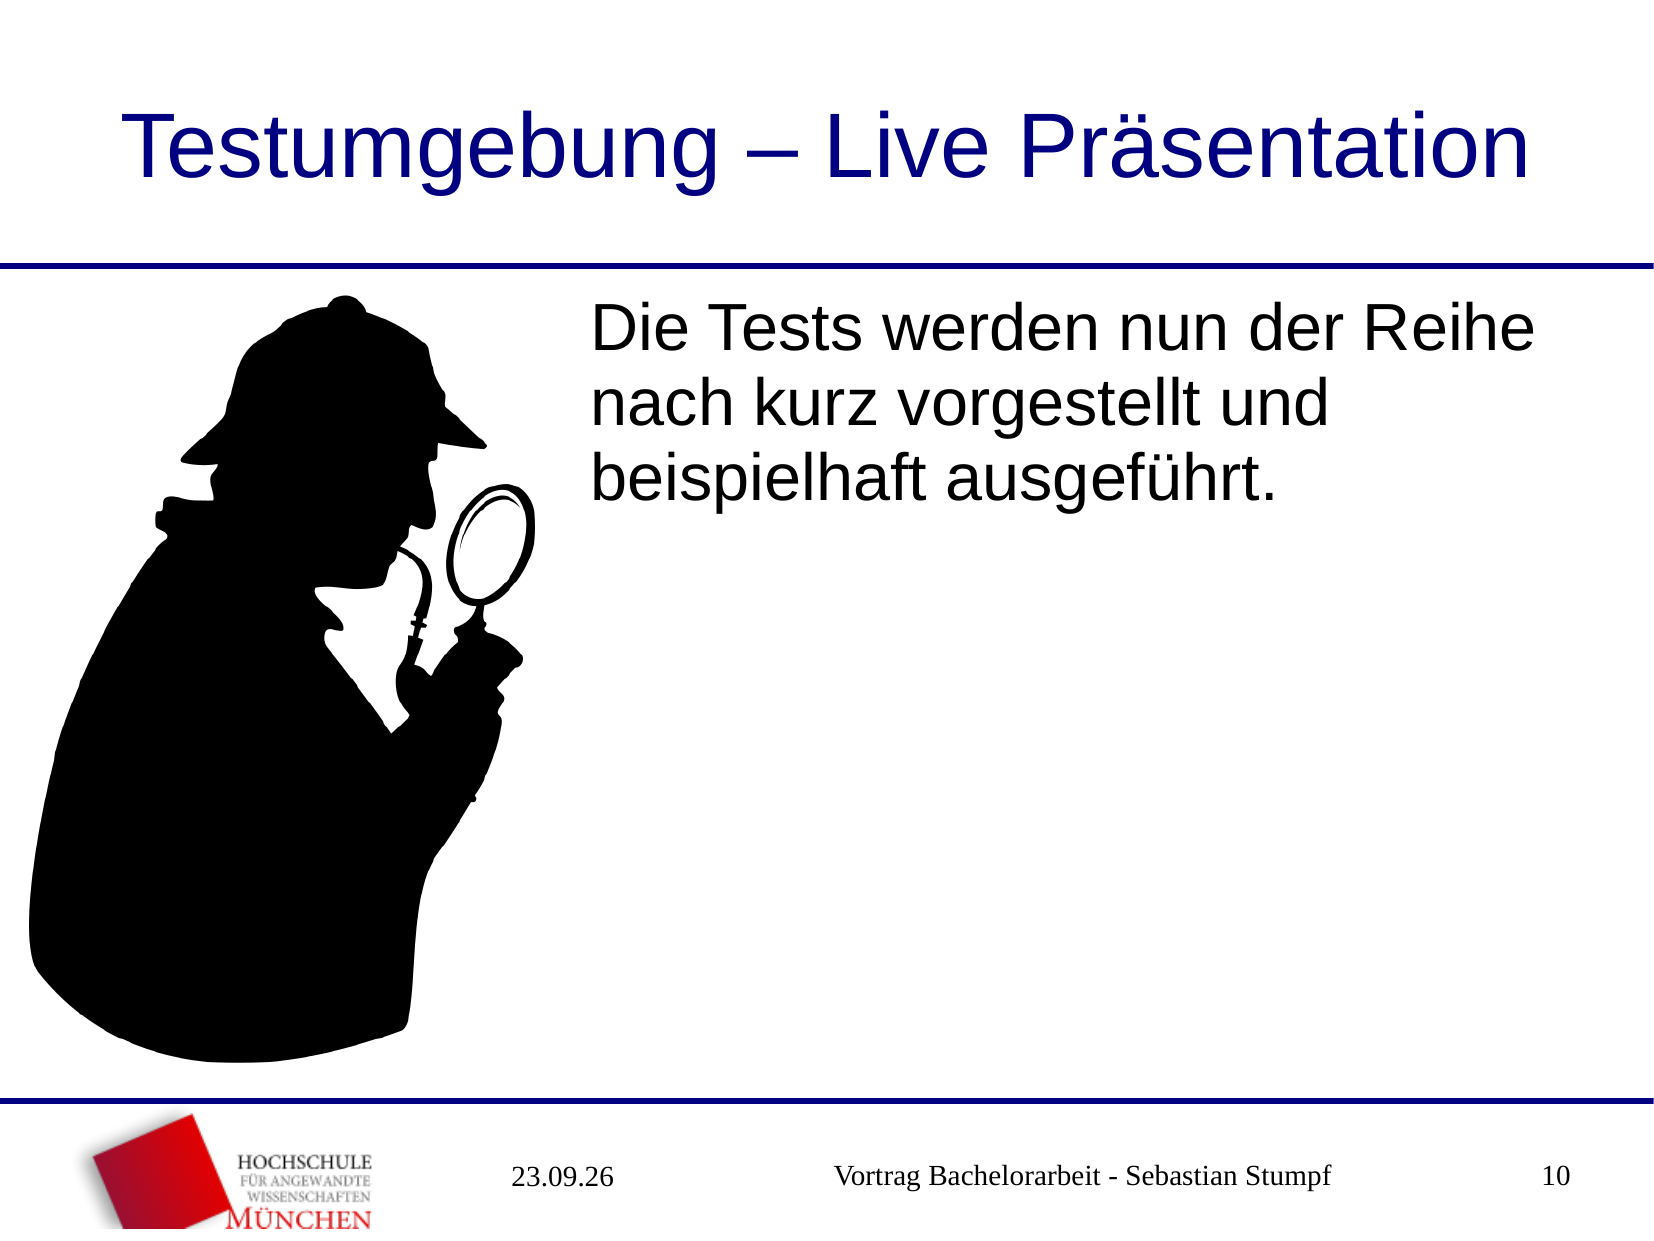

# Testumgebung – Live Präsentation
Die Tests werden nun der Reihe nach kurz vorgestellt und beispielhaft ausgeführt.
Vortrag Bachelorarbeit - Sebastian Stumpf
10